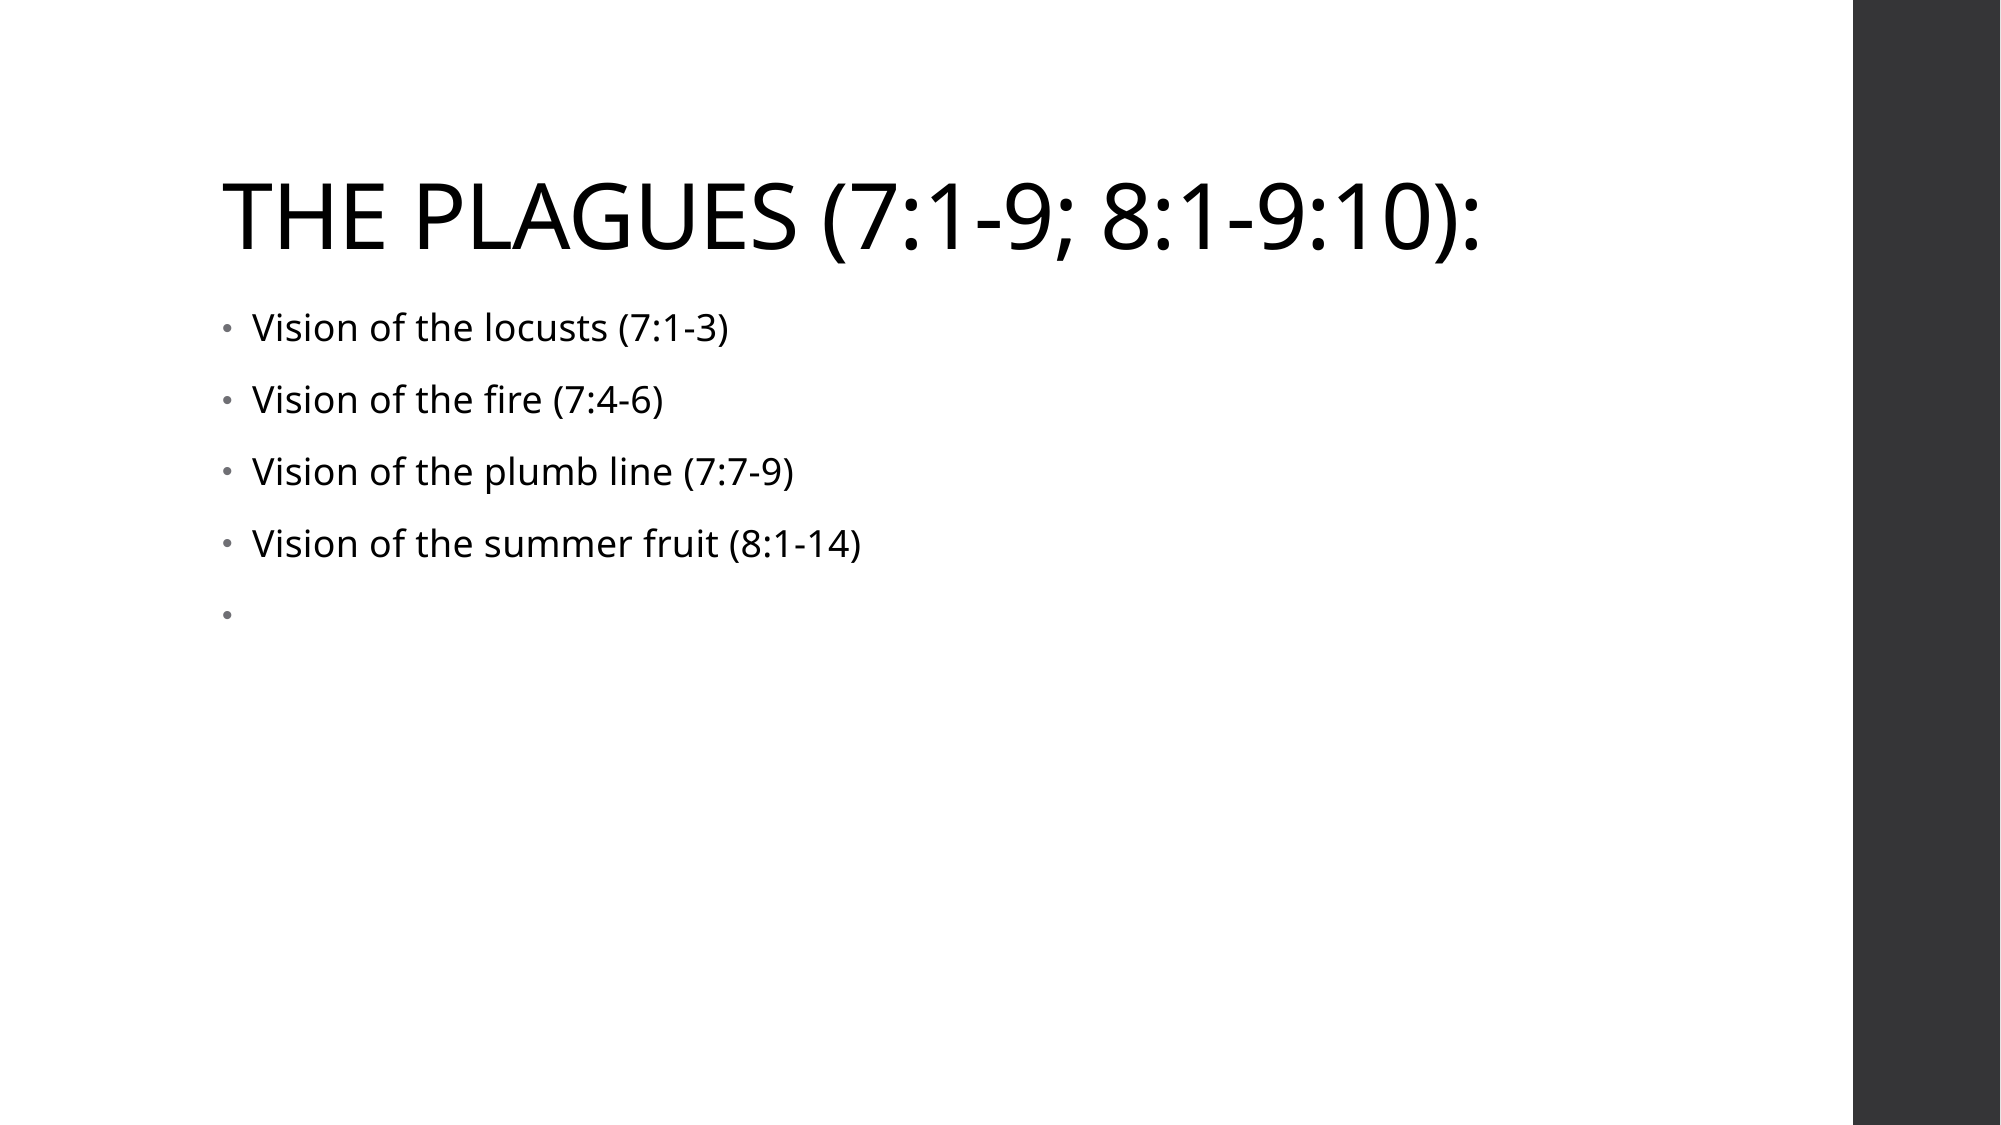

# THE PLAGUES (7:1-9; 8:1-9:10):
Vision of the locusts (7:1-3)
Vision of the fire (7:4-6)
Vision of the plumb line (7:7-9)
Vision of the summer fruit (8:1-14)